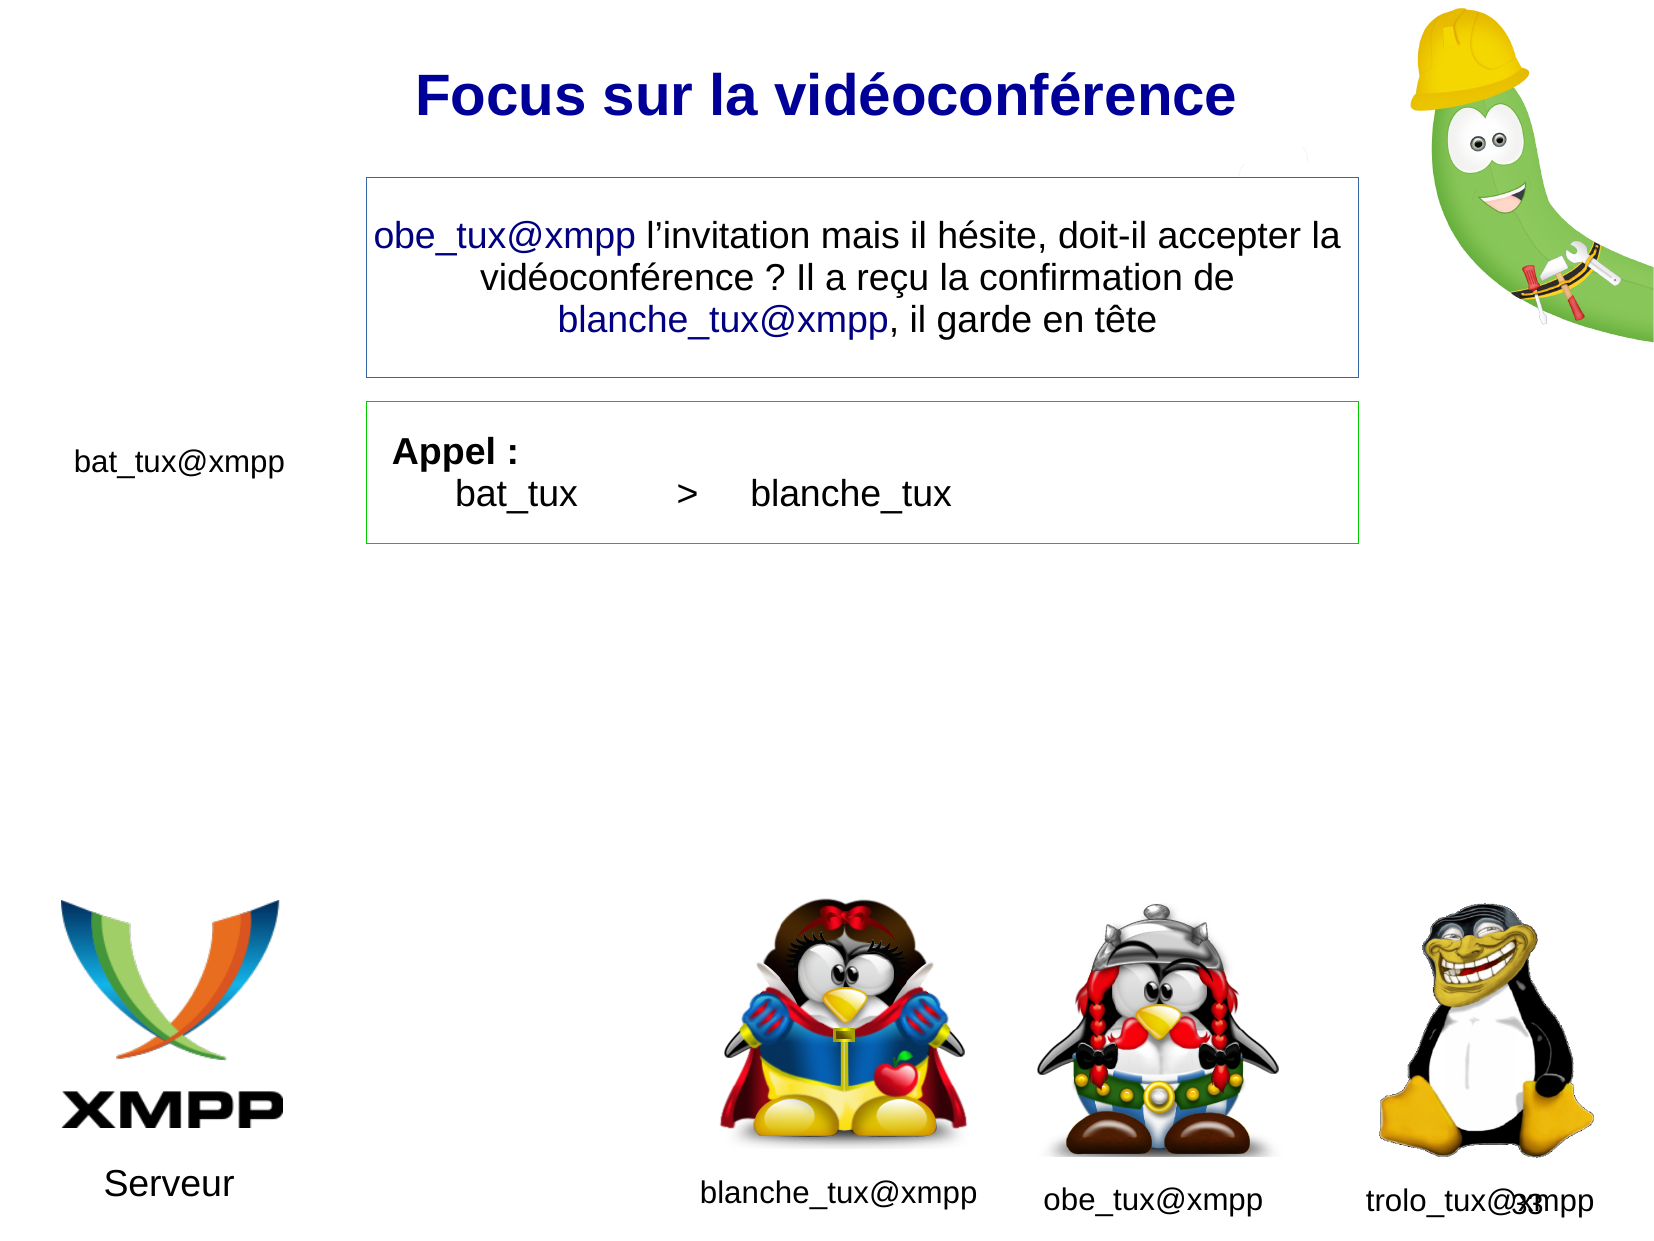

# Focus sur la vidéoconférence
bat_tux@xmpp
obe_tux@xmpp l’invitation mais il hésite, doit-il accepter la
vidéoconférence ? Il a reçu la confirmation de
blanche_tux@xmpp, il garde en tête
 Appel :
	bat_tux 		>	blanche_tux
blanche_tux@xmpp
Serveur
trolo_tux@xmpp
obe_tux@xmpp
Serveur
trolo_tux@xmpp
obe_tux@xmpp
blanche_tux@xmpp
bat_tux@xmpp